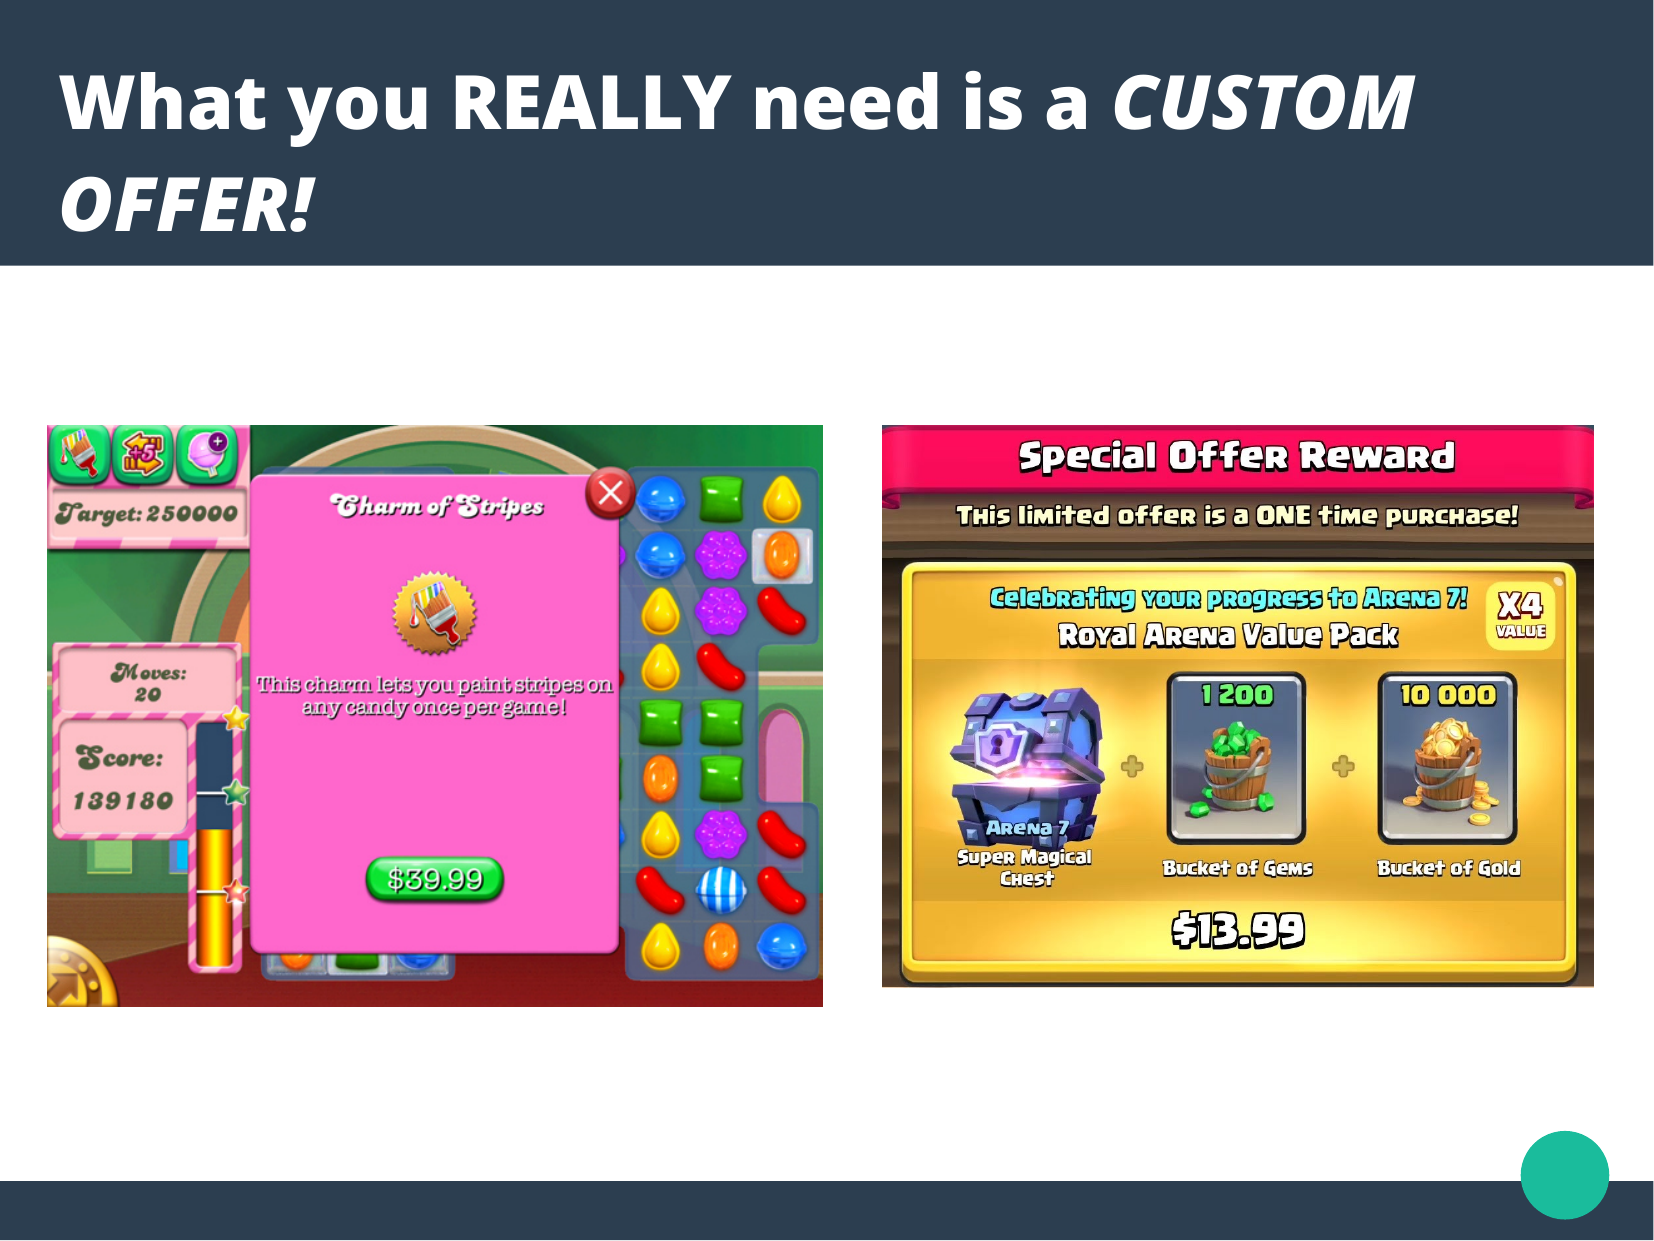

# What you REALLY need is a CUSTOM OFFER!